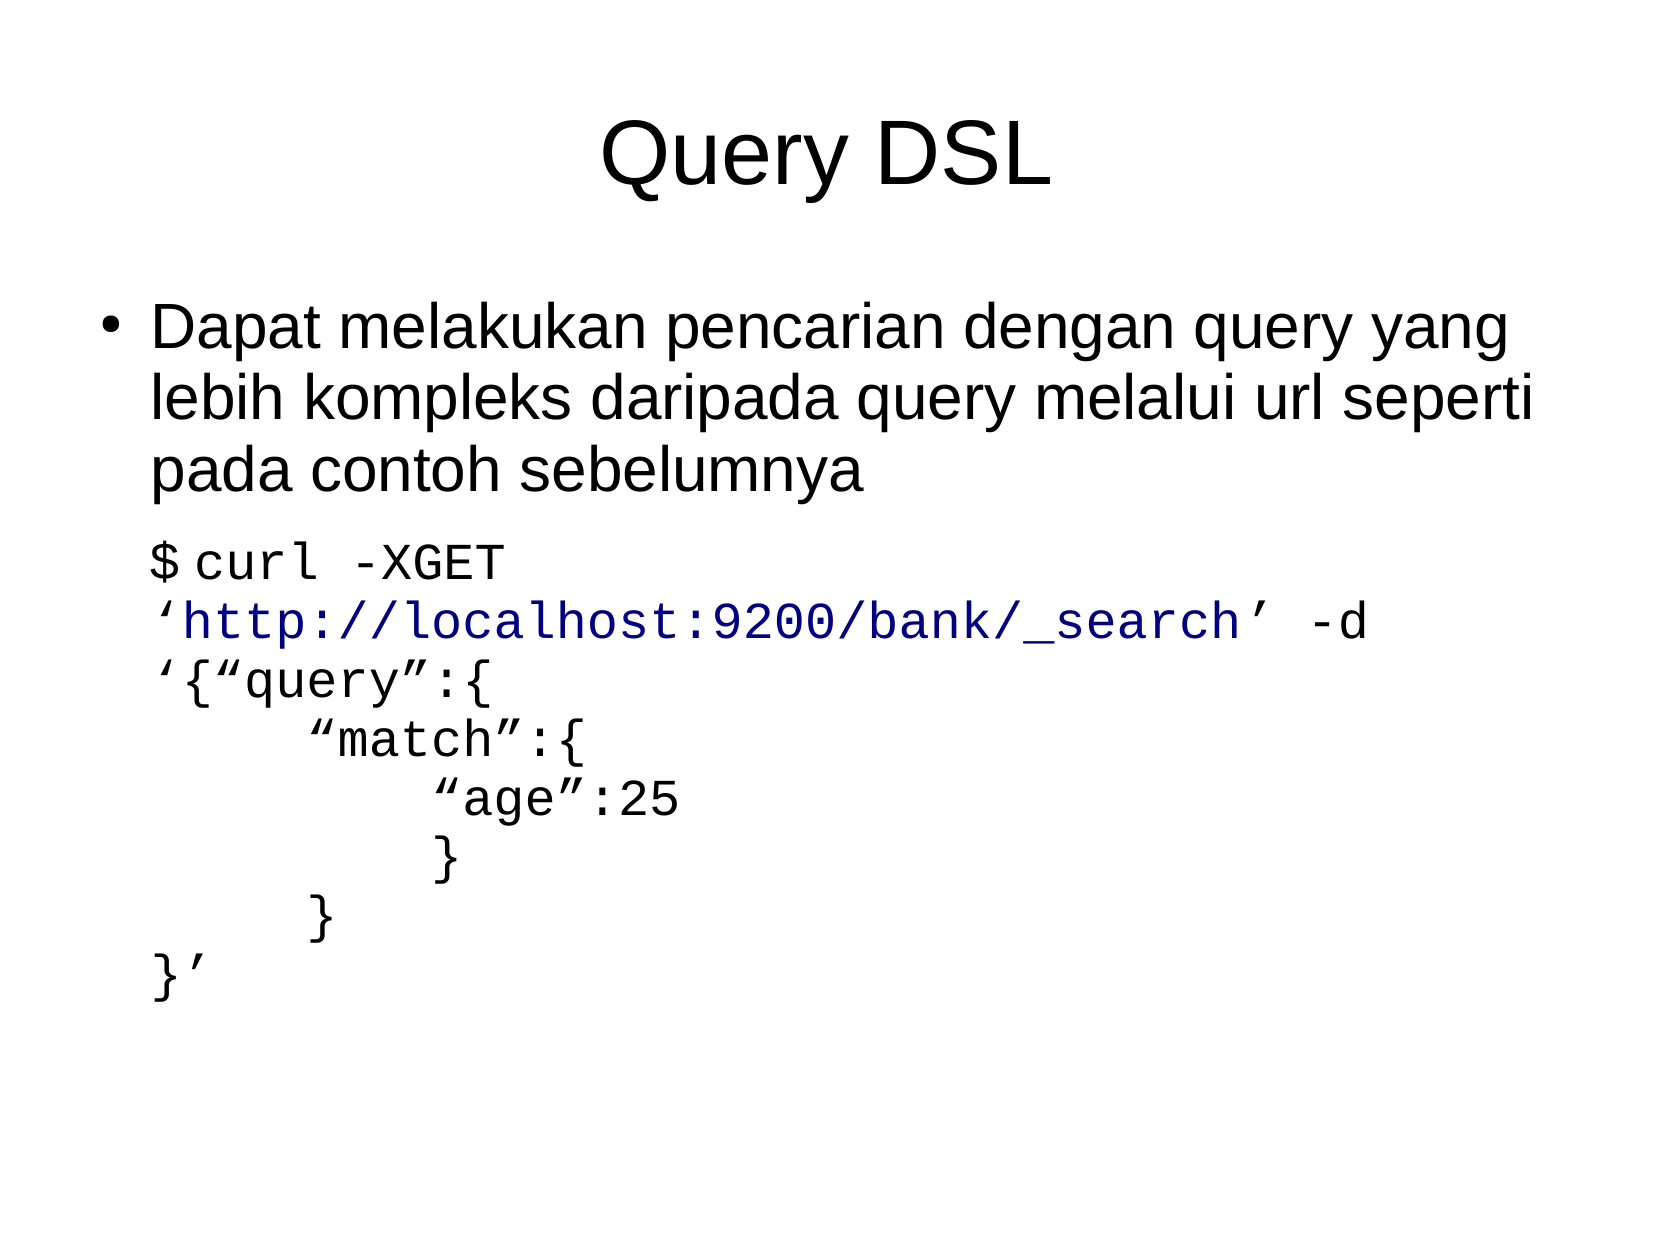

# Query DSL
Dapat melakukan pencarian dengan query yang lebih kompleks daripada query melalui url seperti pada contoh sebelumnya
$ curl -XGET
‘http://localhost:9200/bank/_search’ -d ‘{“query”:{
 “match”:{
 “age”:25
 }
 }
}’